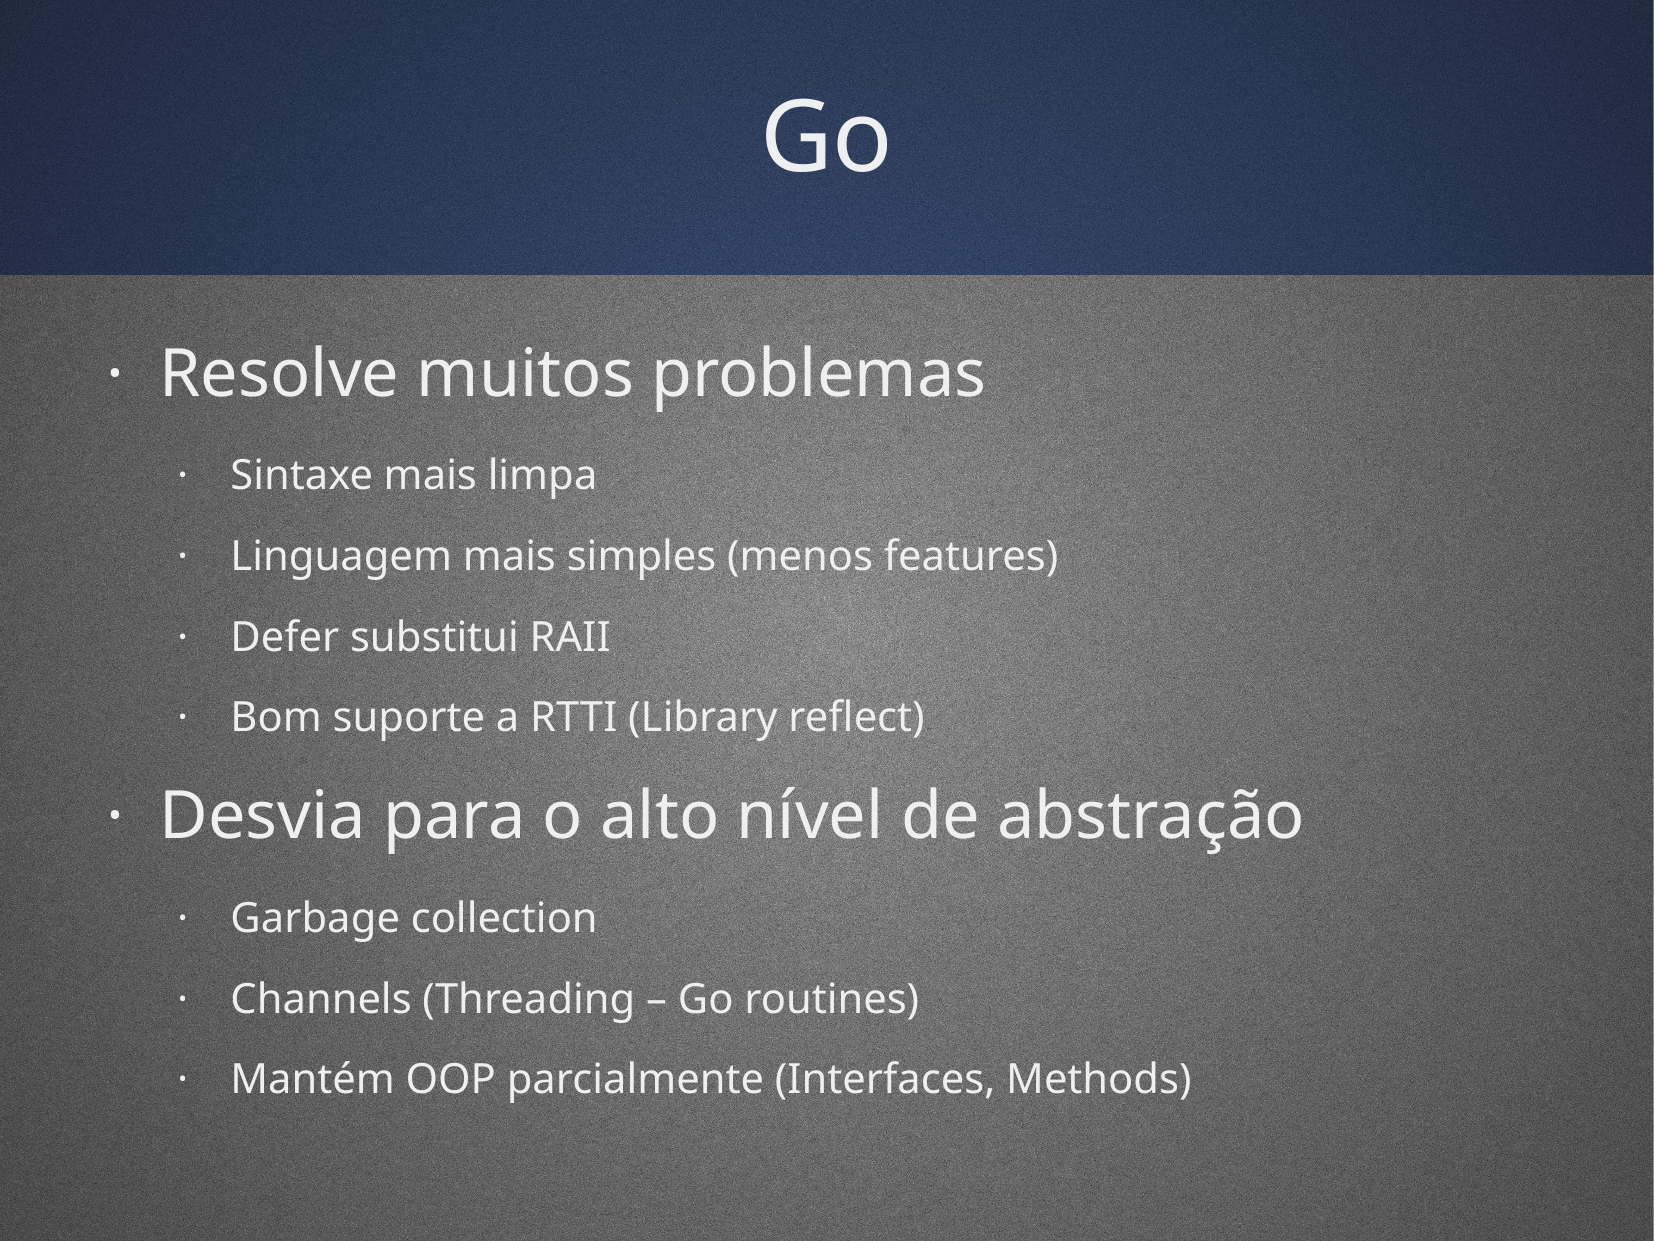

# Go
Resolve muitos problemas
Sintaxe mais limpa
Linguagem mais simples (menos features)
Defer substitui RAII
Bom suporte a RTTI (Library reflect)
Desvia para o alto nível de abstração
Garbage collection
Channels (Threading – Go routines)
Mantém OOP parcialmente (Interfaces, Methods)